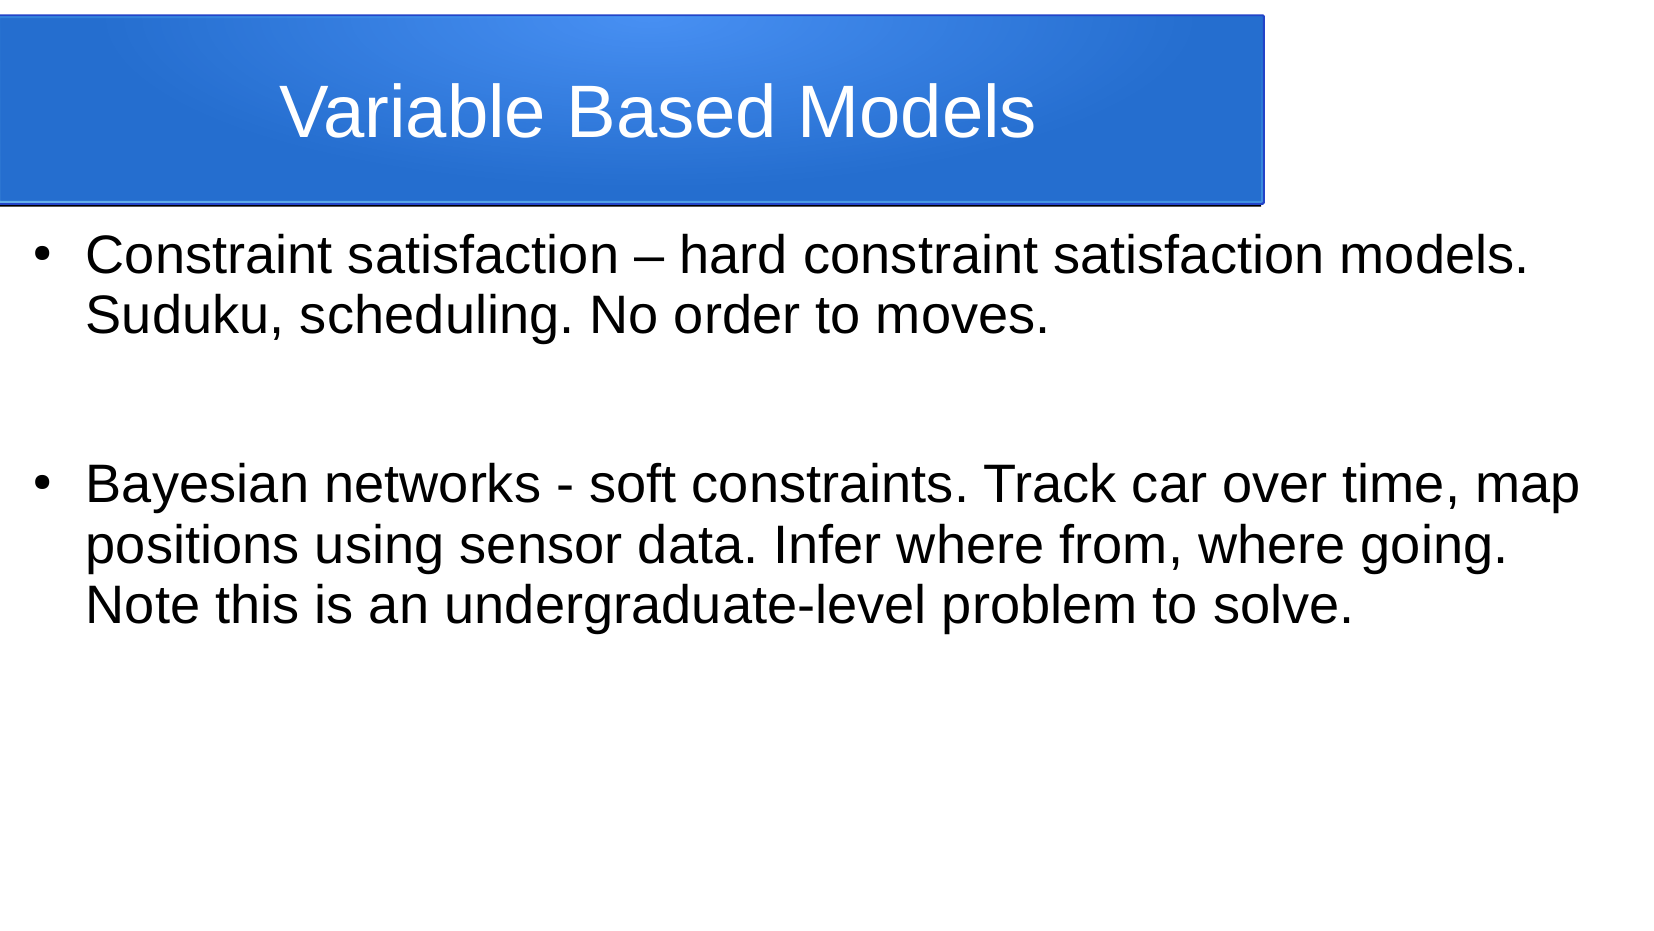

# Variable Based Models
Constraint satisfaction – hard constraint satisfaction models. Suduku, scheduling. No order to moves.
Bayesian networks - soft constraints. Track car over time, map positions using sensor data. Infer where from, where going. Note this is an undergraduate-level problem to solve.